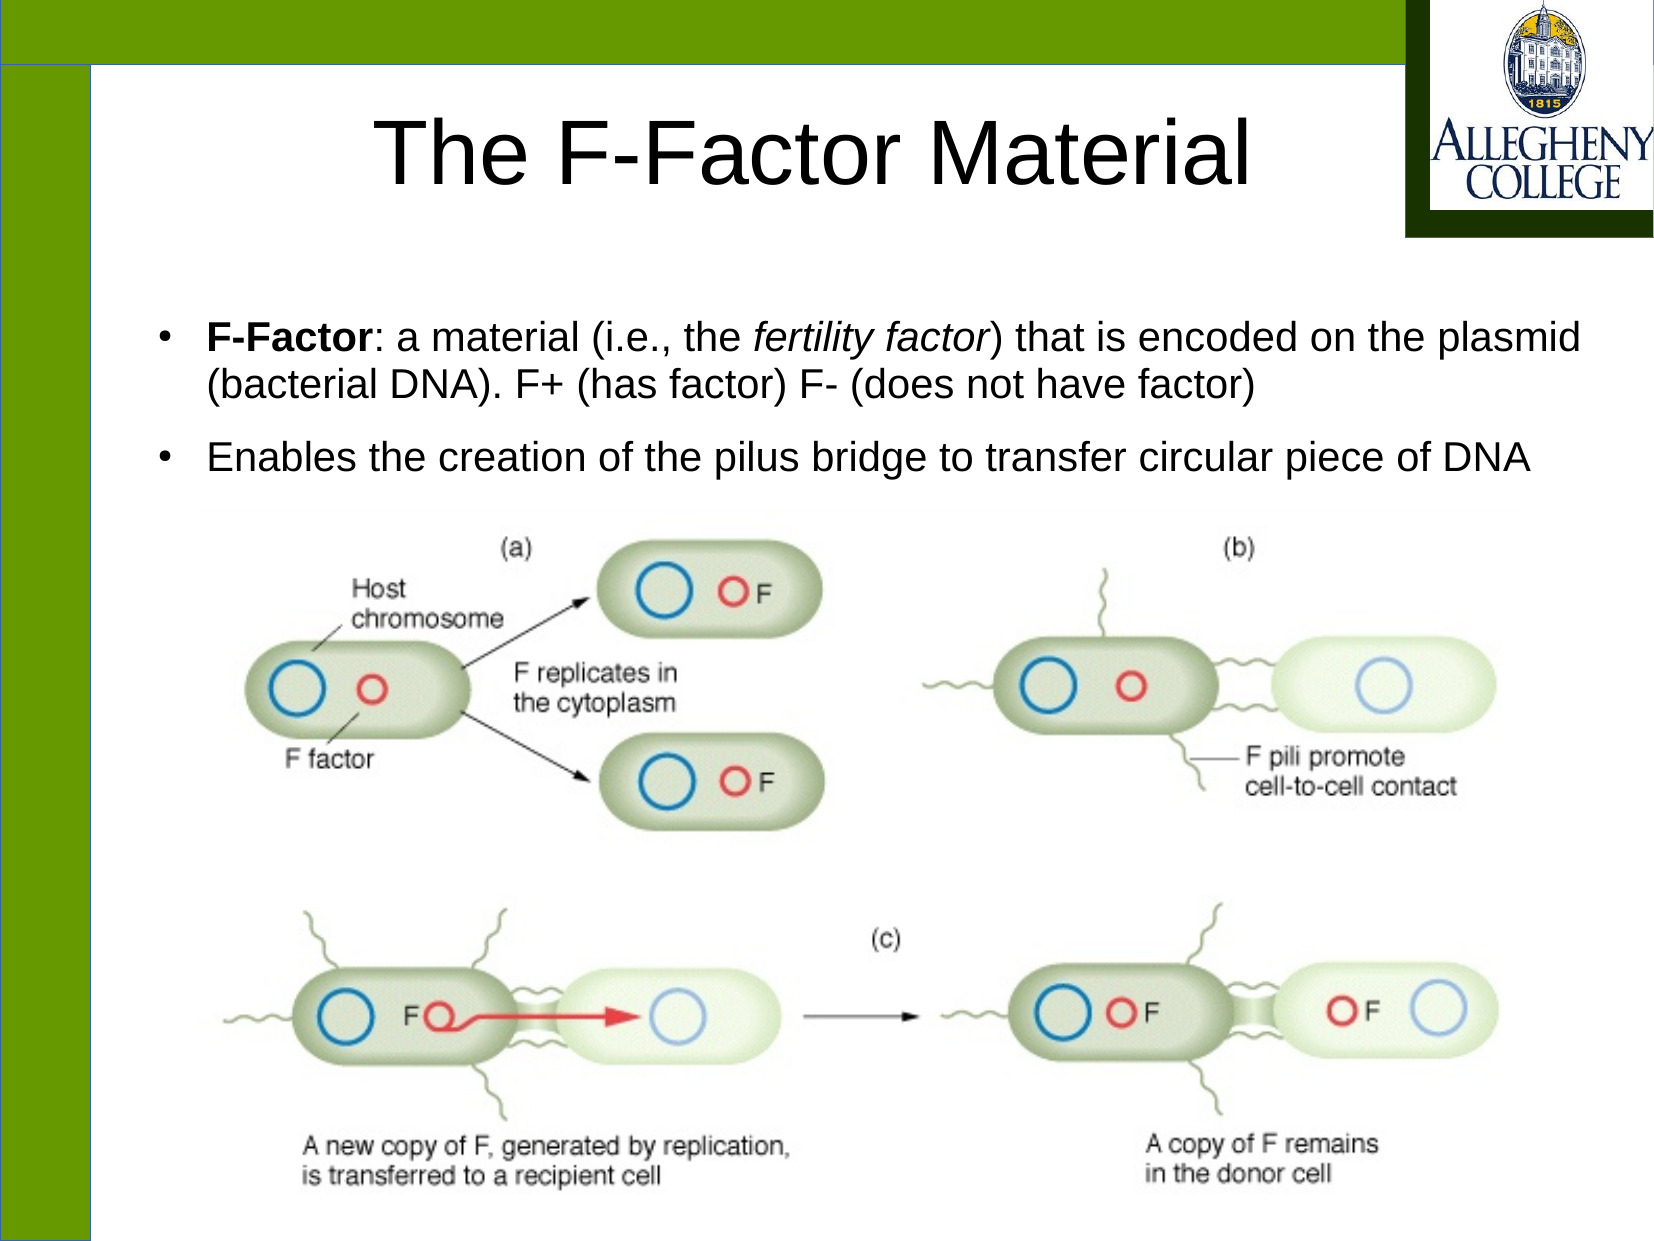

# The F-Factor Material
F-Factor: a material (i.e., the fertility factor) that is encoded on the plasmid (bacterial DNA). F+ (has factor) F- (does not have factor)
Enables the creation of the pilus bridge to transfer circular piece of DNA
https://www.nature.com/scitable/definition/conjugation-prokaryotes-290/